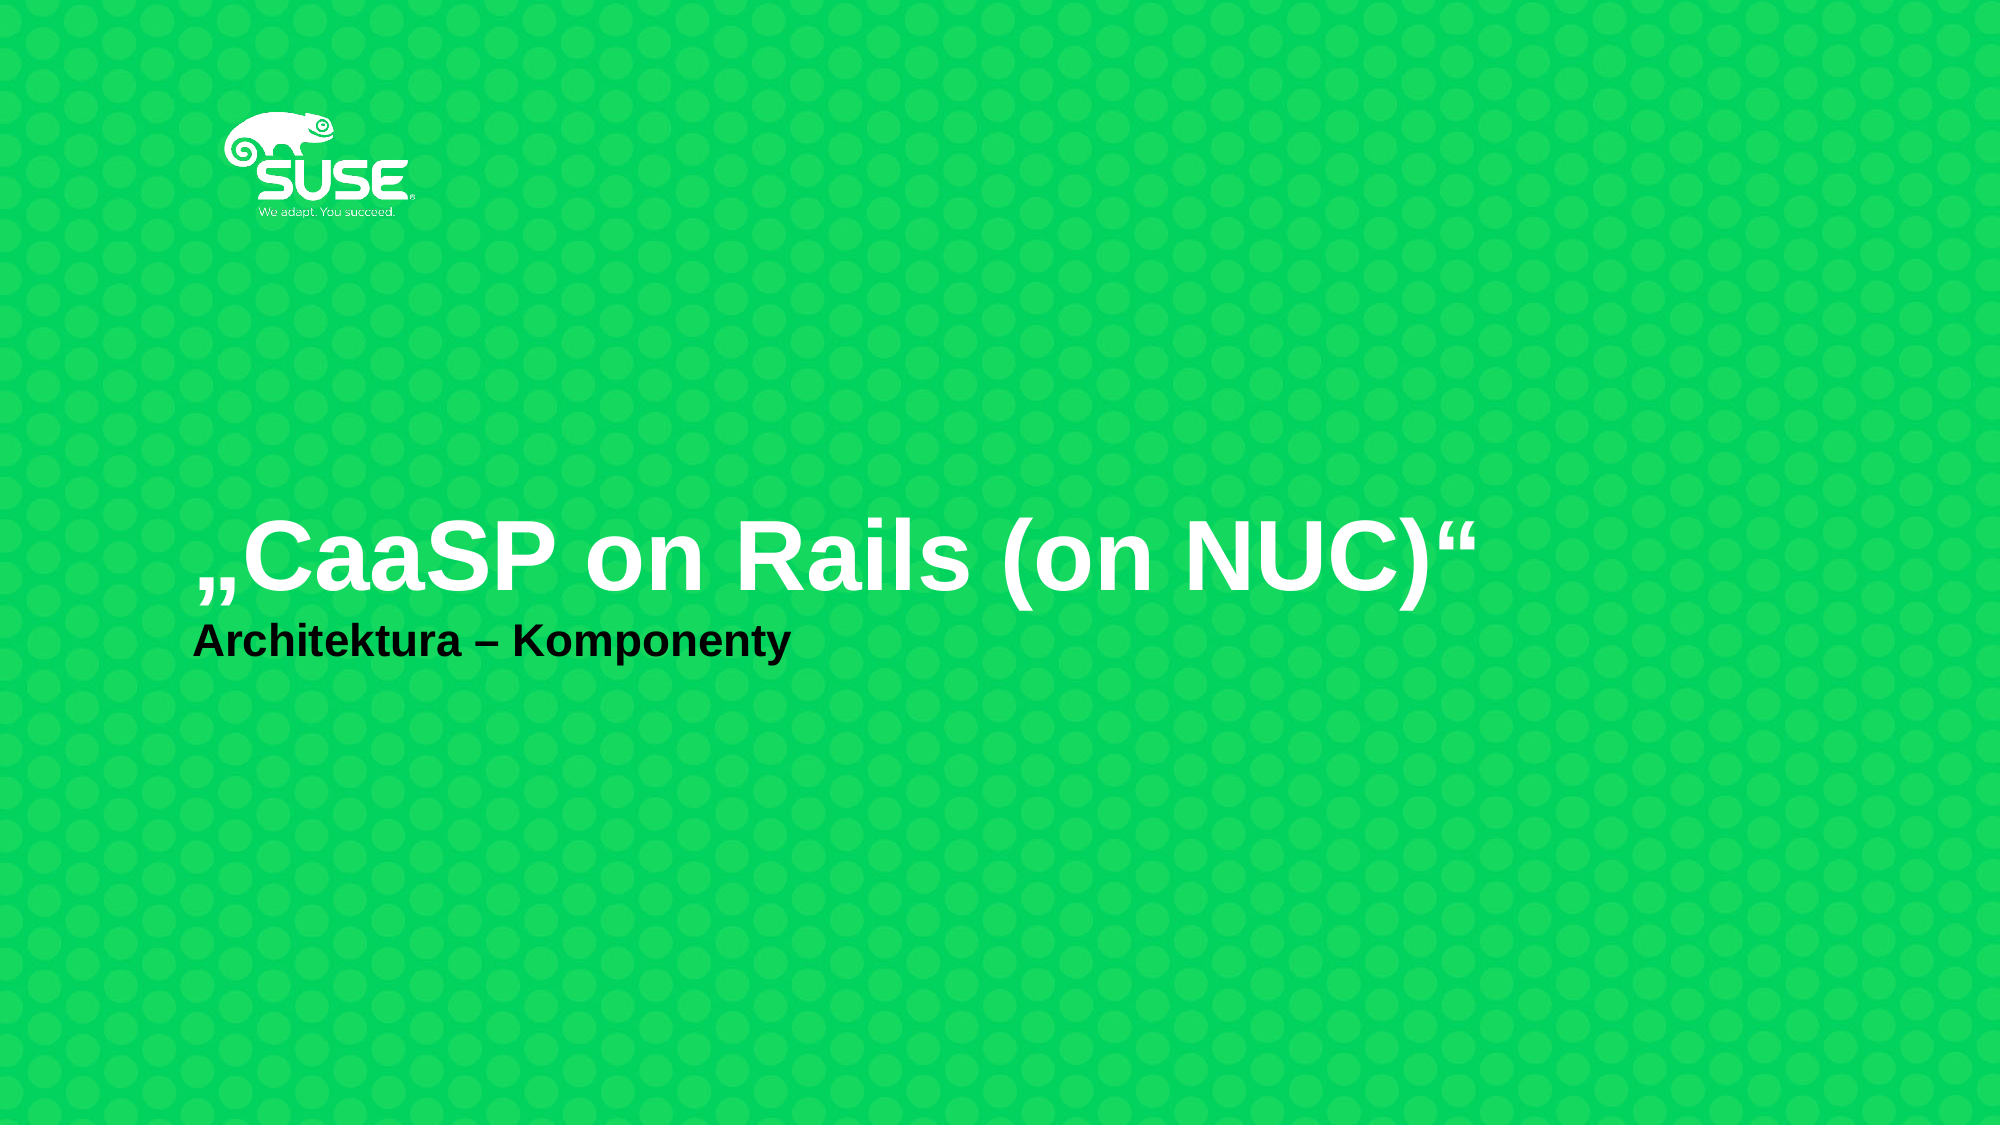

# „CaaSP on Rails (on NUC)“ Architektura – Komponenty